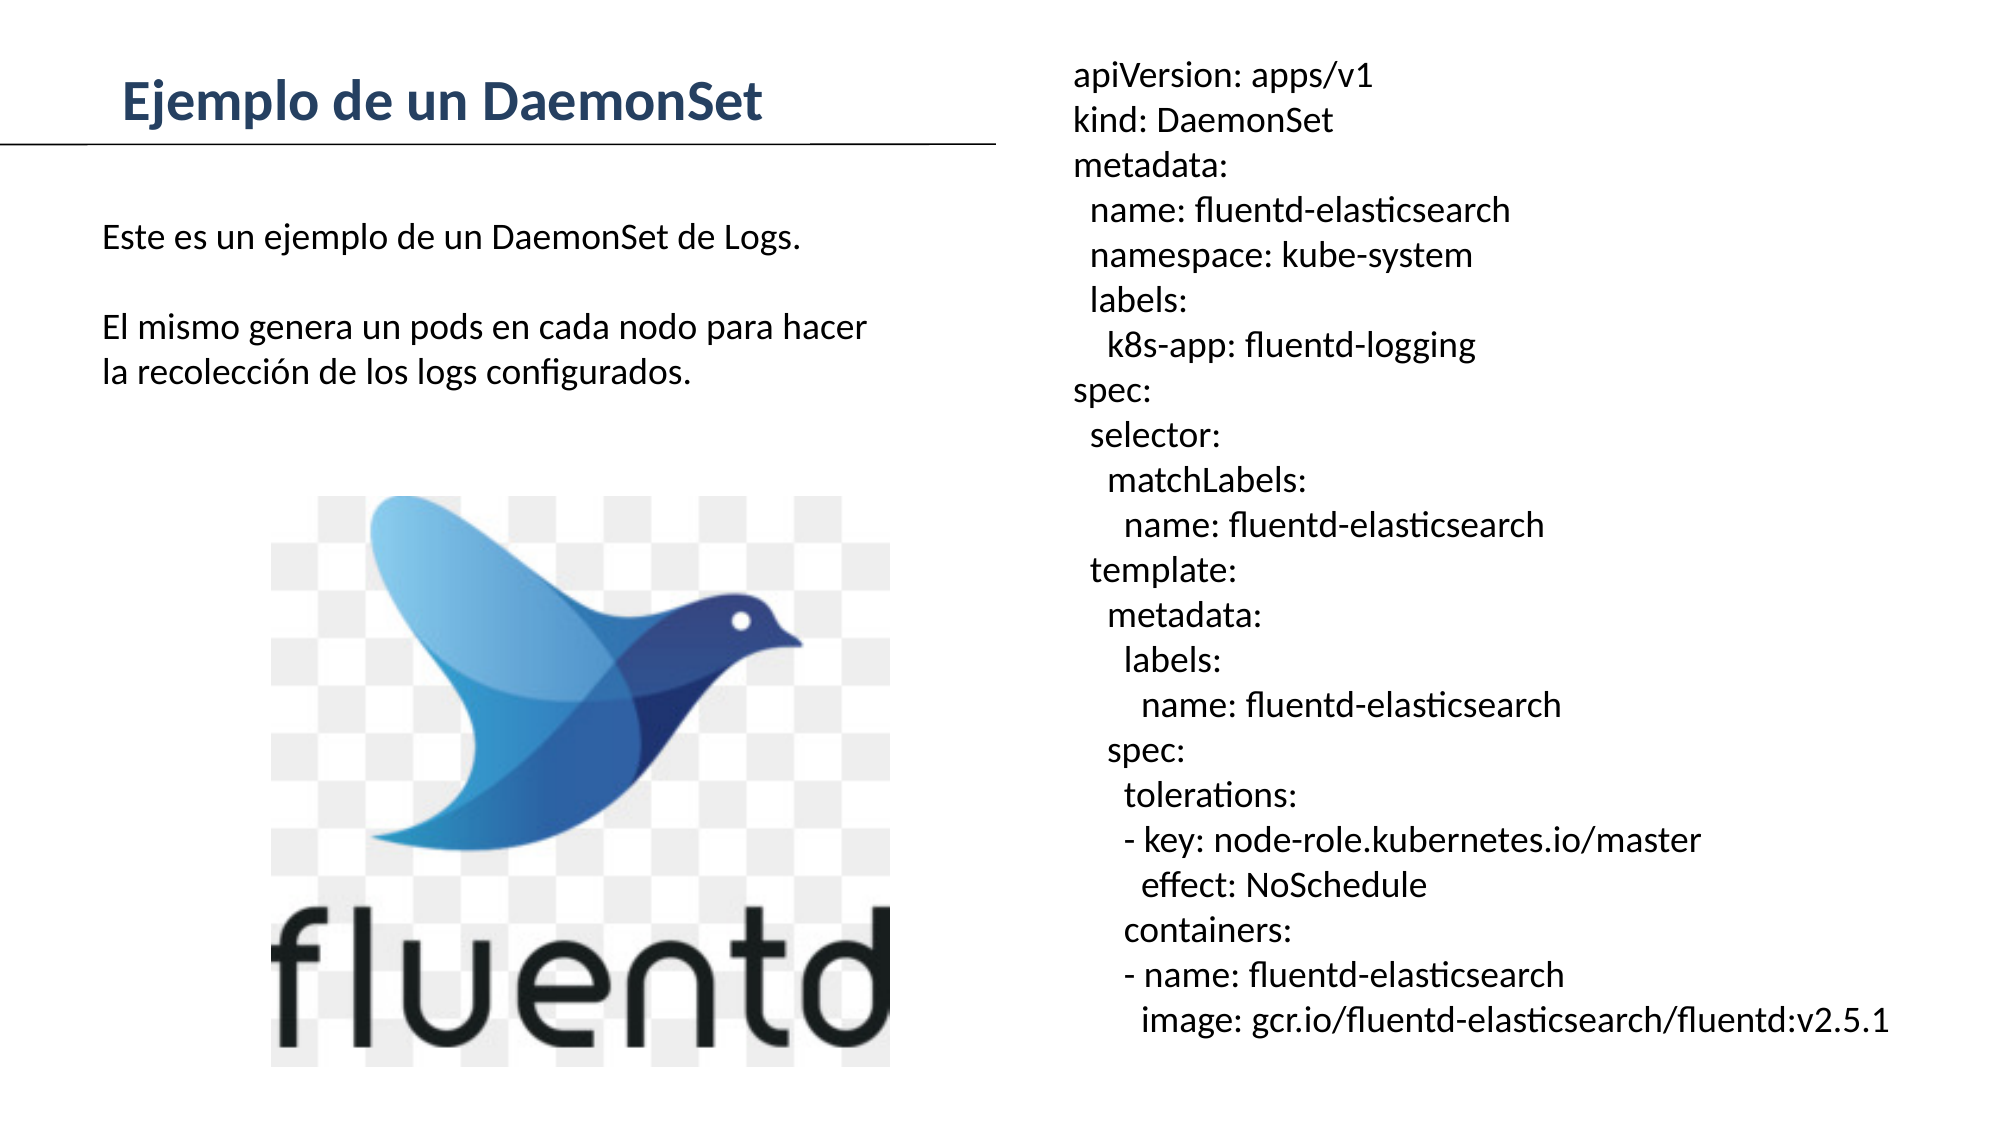

apiVersion: apps/v1
kind: DaemonSet
metadata:
 name: fluentd-elasticsearch
 namespace: kube-system
 labels:
 k8s-app: fluentd-logging
spec:
 selector:
 matchLabels:
 name: fluentd-elasticsearch
 template:
 metadata:
 labels:
 name: fluentd-elasticsearch
 spec:
 tolerations:
 - key: node-role.kubernetes.io/master
 effect: NoSchedule
 containers:
 - name: fluentd-elasticsearch
 image: gcr.io/fluentd-elasticsearch/fluentd:v2.5.1
Ejemplo de un DaemonSet
Este es un ejemplo de un DaemonSet de Logs.
El mismo genera un pods en cada nodo para hacer la recolección de los logs configurados.